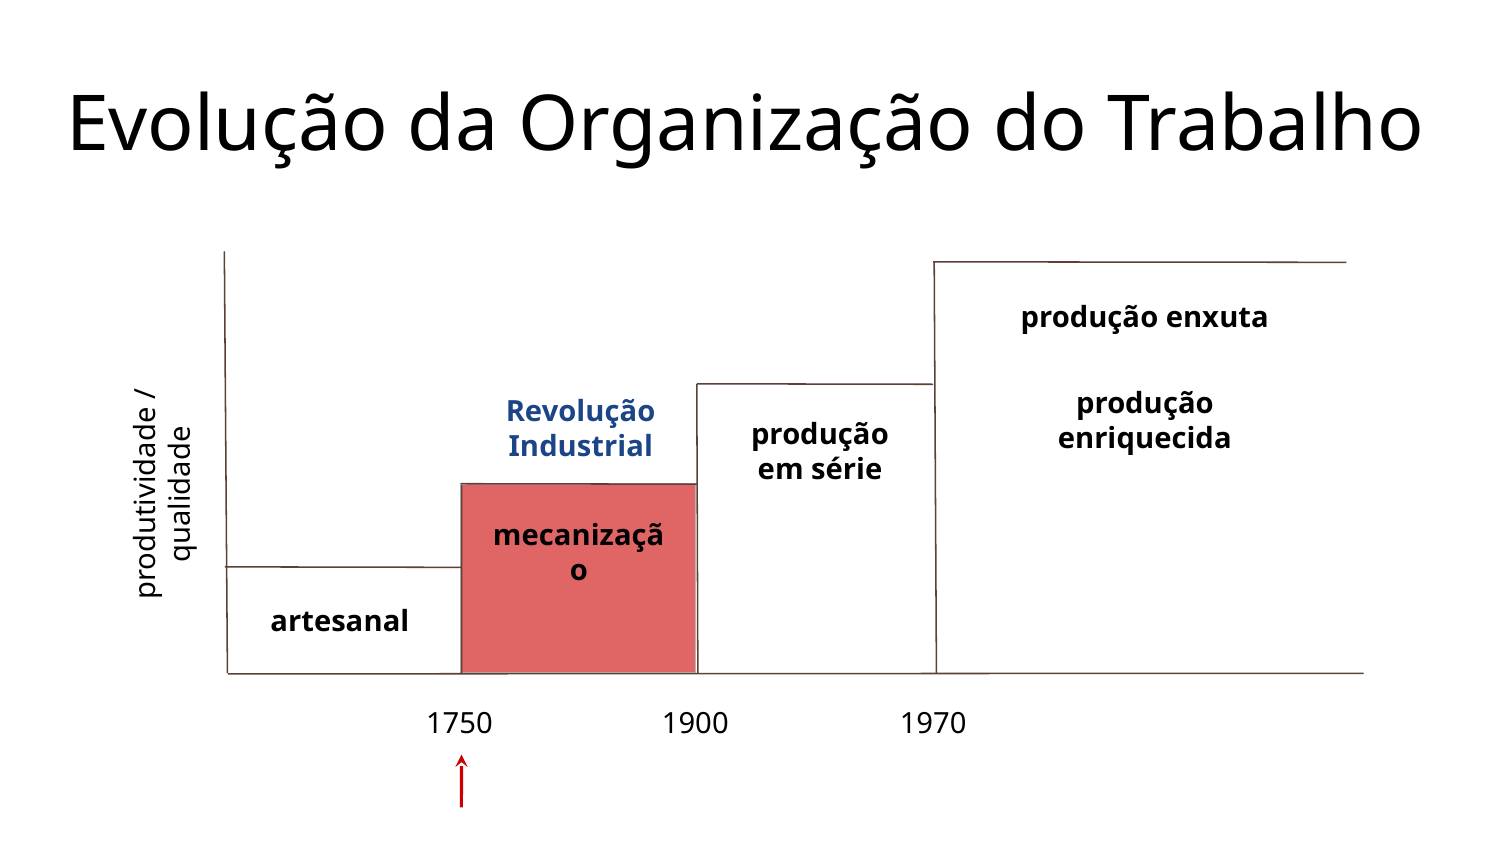

# Evolução da Organização do Trabalho
produção enxuta
produção enriquecida
Revolução Industrial
produção em série
produtividade / qualidade
mecanização
artesanal
1750
1900
1970